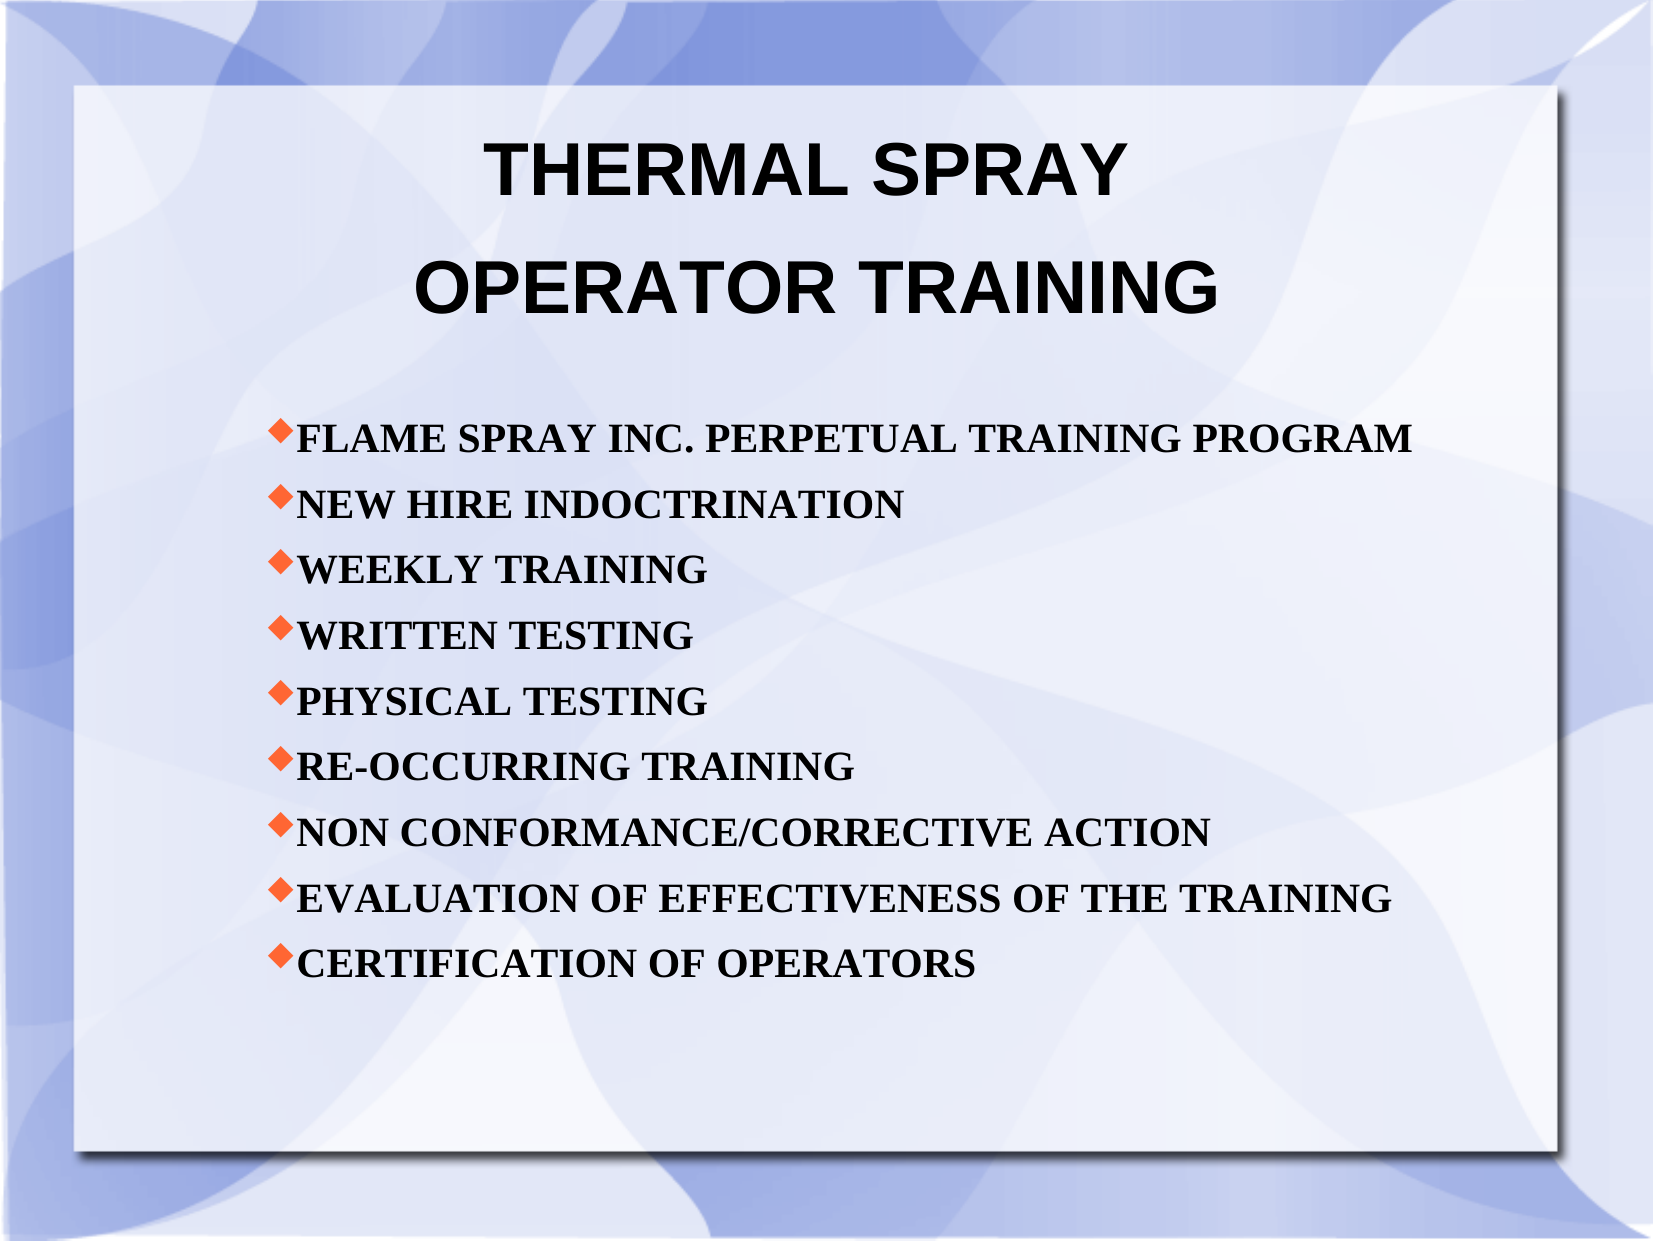

# THERMAL SPRAY OPERATOR TRAINING
FLAME SPRAY INC. PERPETUAL TRAINING PROGRAM
NEW HIRE INDOCTRINATION
WEEKLY TRAINING
WRITTEN TESTING
PHYSICAL TESTING
RE-OCCURRING TRAINING
NON CONFORMANCE/CORRECTIVE ACTION
EVALUATION OF EFFECTIVENESS OF THE TRAINING
CERTIFICATION OF OPERATORS